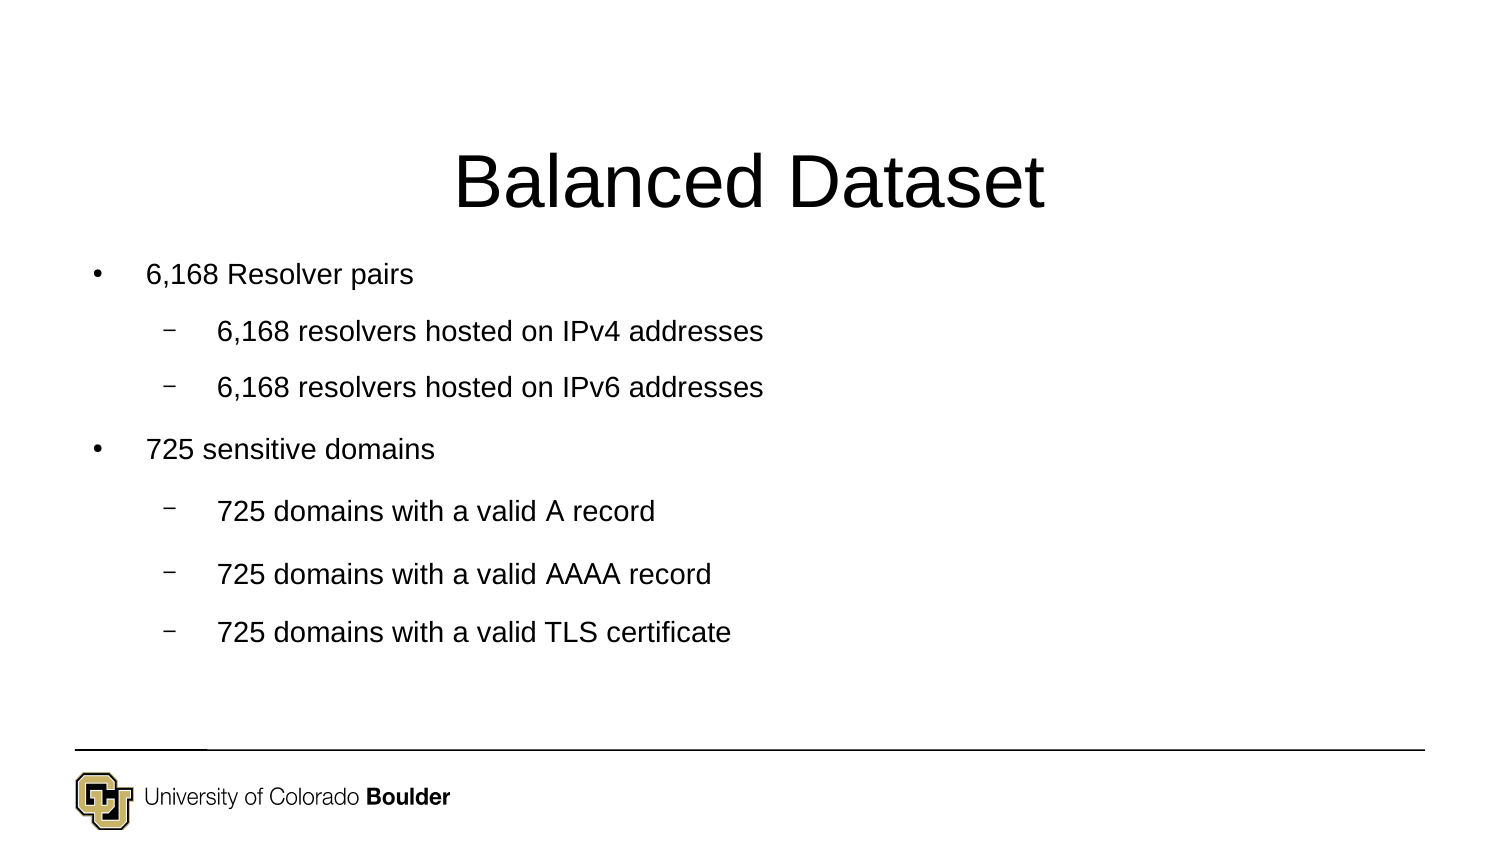

# Balanced Dataset
6,168 Resolver pairs
6,168 resolvers hosted on IPv4 addresses
6,168 resolvers hosted on IPv6 addresses
725 sensitive domains
725 domains with a valid A record
725 domains with a valid AAAA record
725 domains with a valid TLS certificate